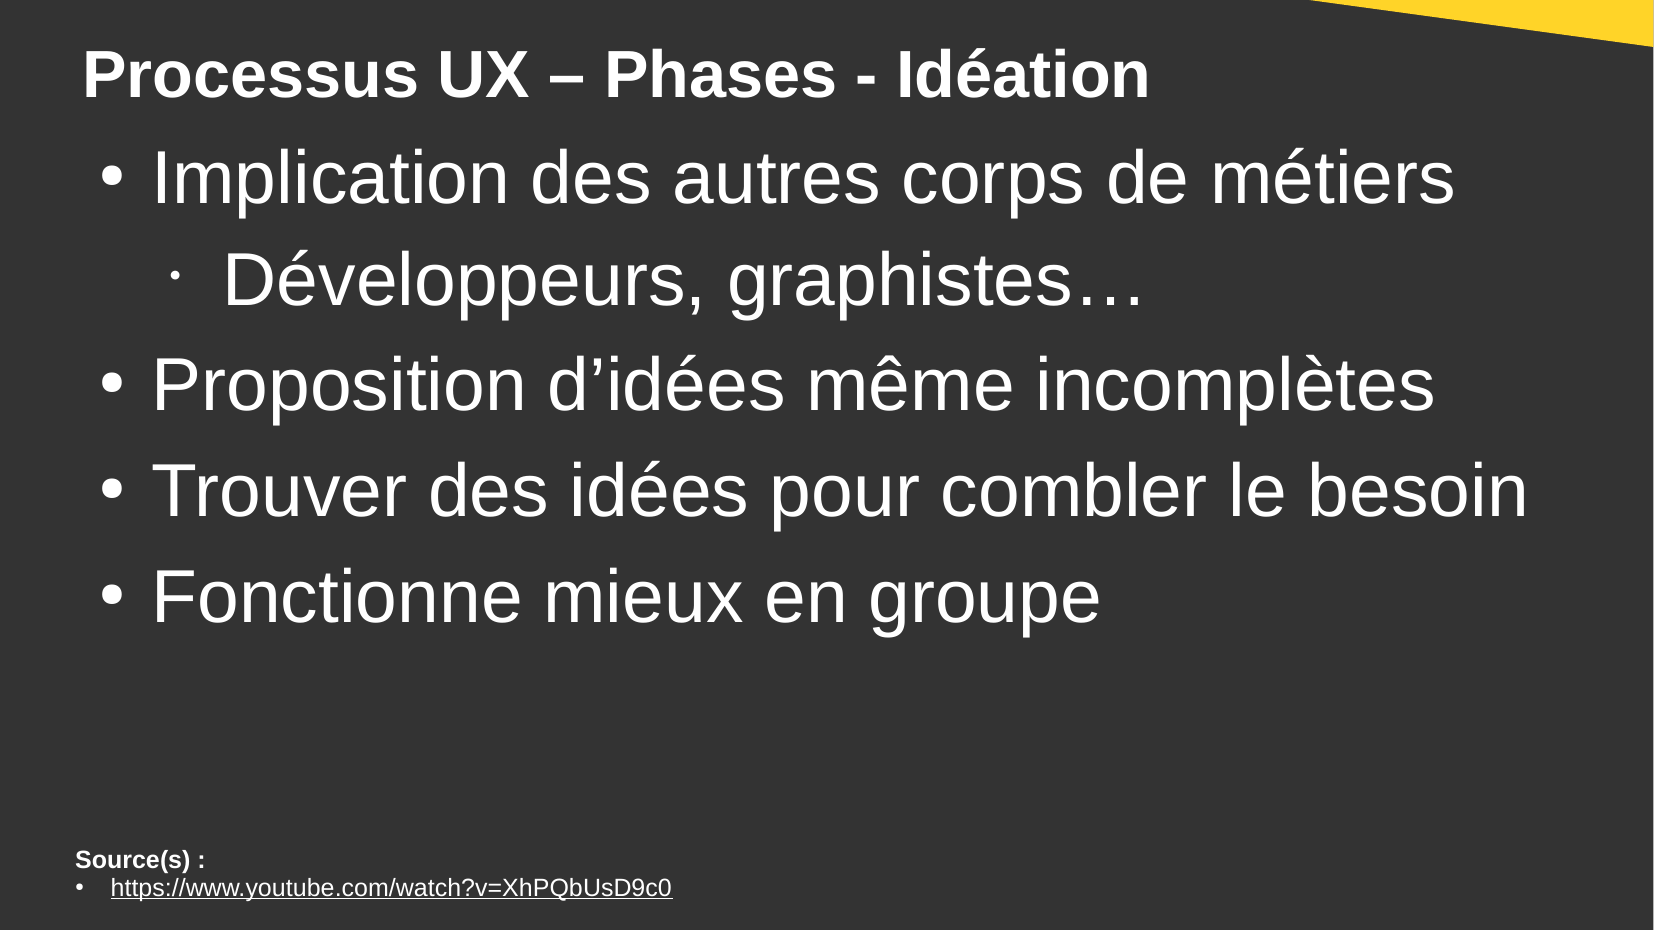

# Processus UX – Phases - Idéation
Implication des autres corps de métiers
Développeurs, graphistes…
Proposition d’idées même incomplètes
Trouver des idées pour combler le besoin
Fonctionne mieux en groupe
Source(s) :
https://www.youtube.com/watch?v=XhPQbUsD9c0